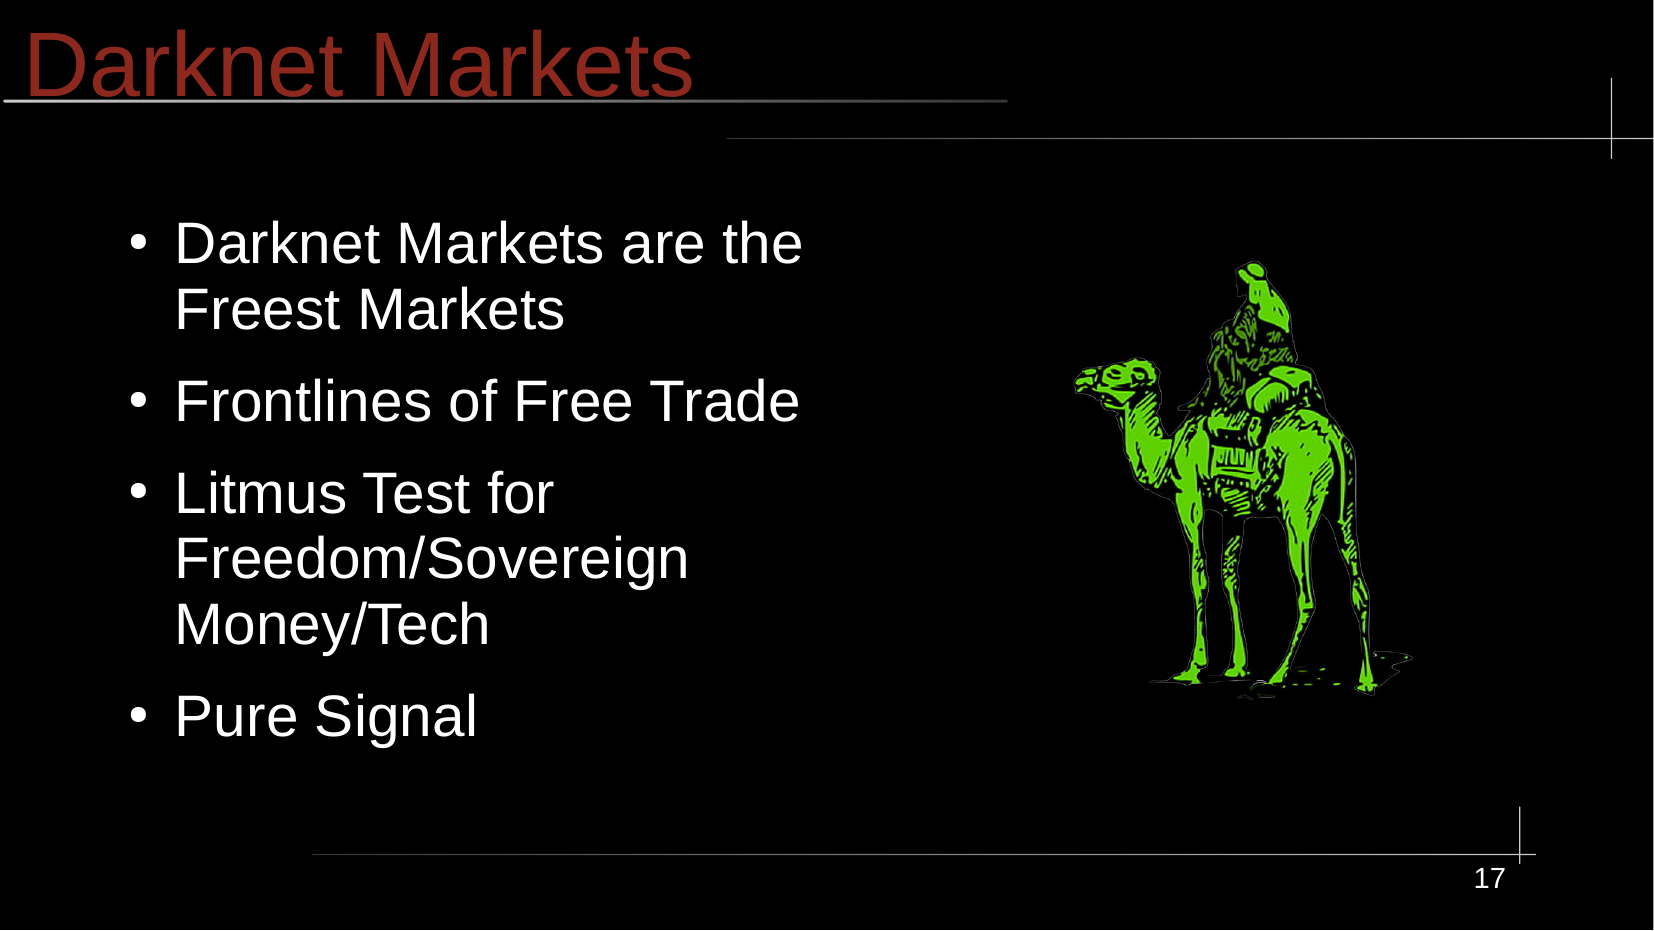

# Darknet Markets
Darknet Markets are the Freest Markets
Frontlines of Free Trade
Litmus Test for Freedom/Sovereign Money/Tech
Pure Signal
17